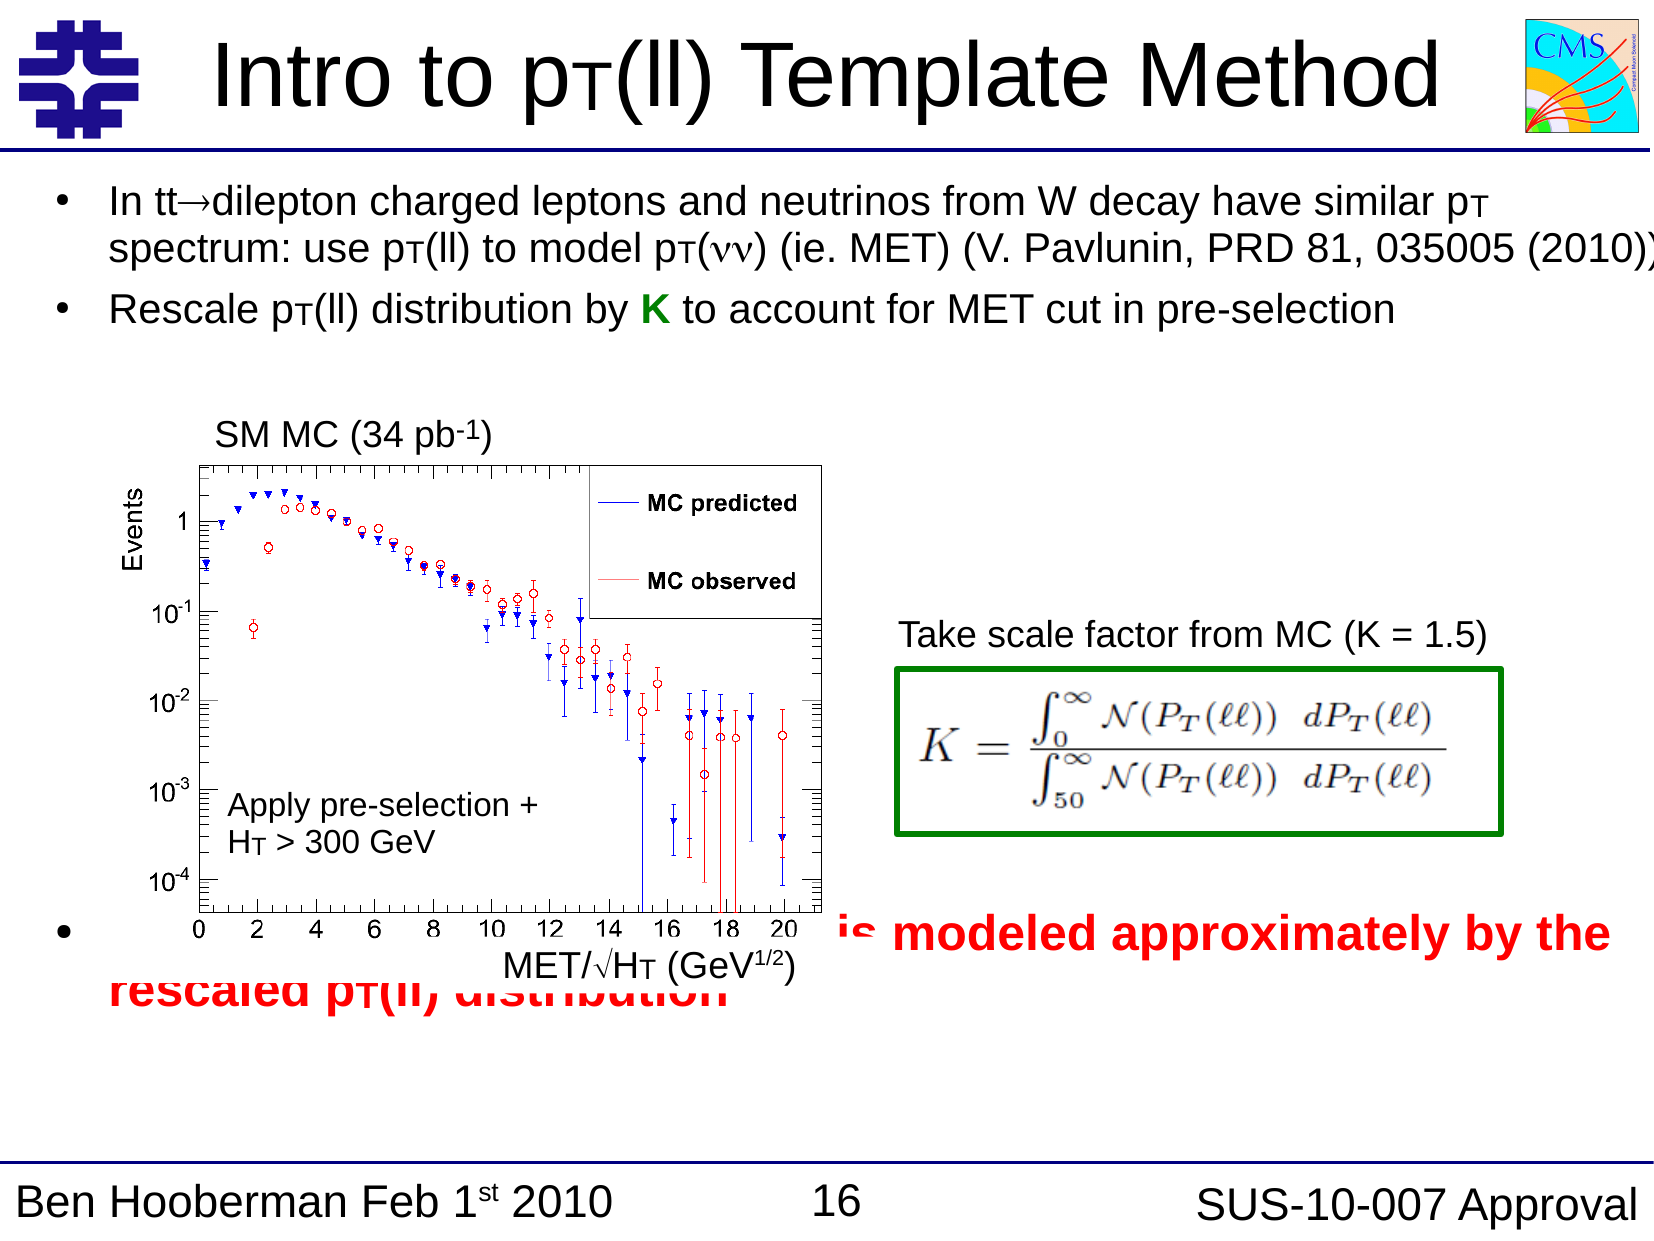

Intro to pT(ll) Template Method
# In ttdilepton charged leptons and neutrinos from W decay have similar pT spectrum: use pT(ll) to model pT() (ie. MET) (V. Pavlunin, PRD 81, 035005 (2010))
Rescale pT(ll) distribution by K to account for MET cut in pre-selection
tt → dilepton MET distribution is modeled approximately by the rescaled pT(ll) distribution
SM MC (34 pb-1)
Take scale factor from MC (K = 1.5)
Apply pre-selection + HT > 300 GeV
MET/HT (GeV1/2)
16